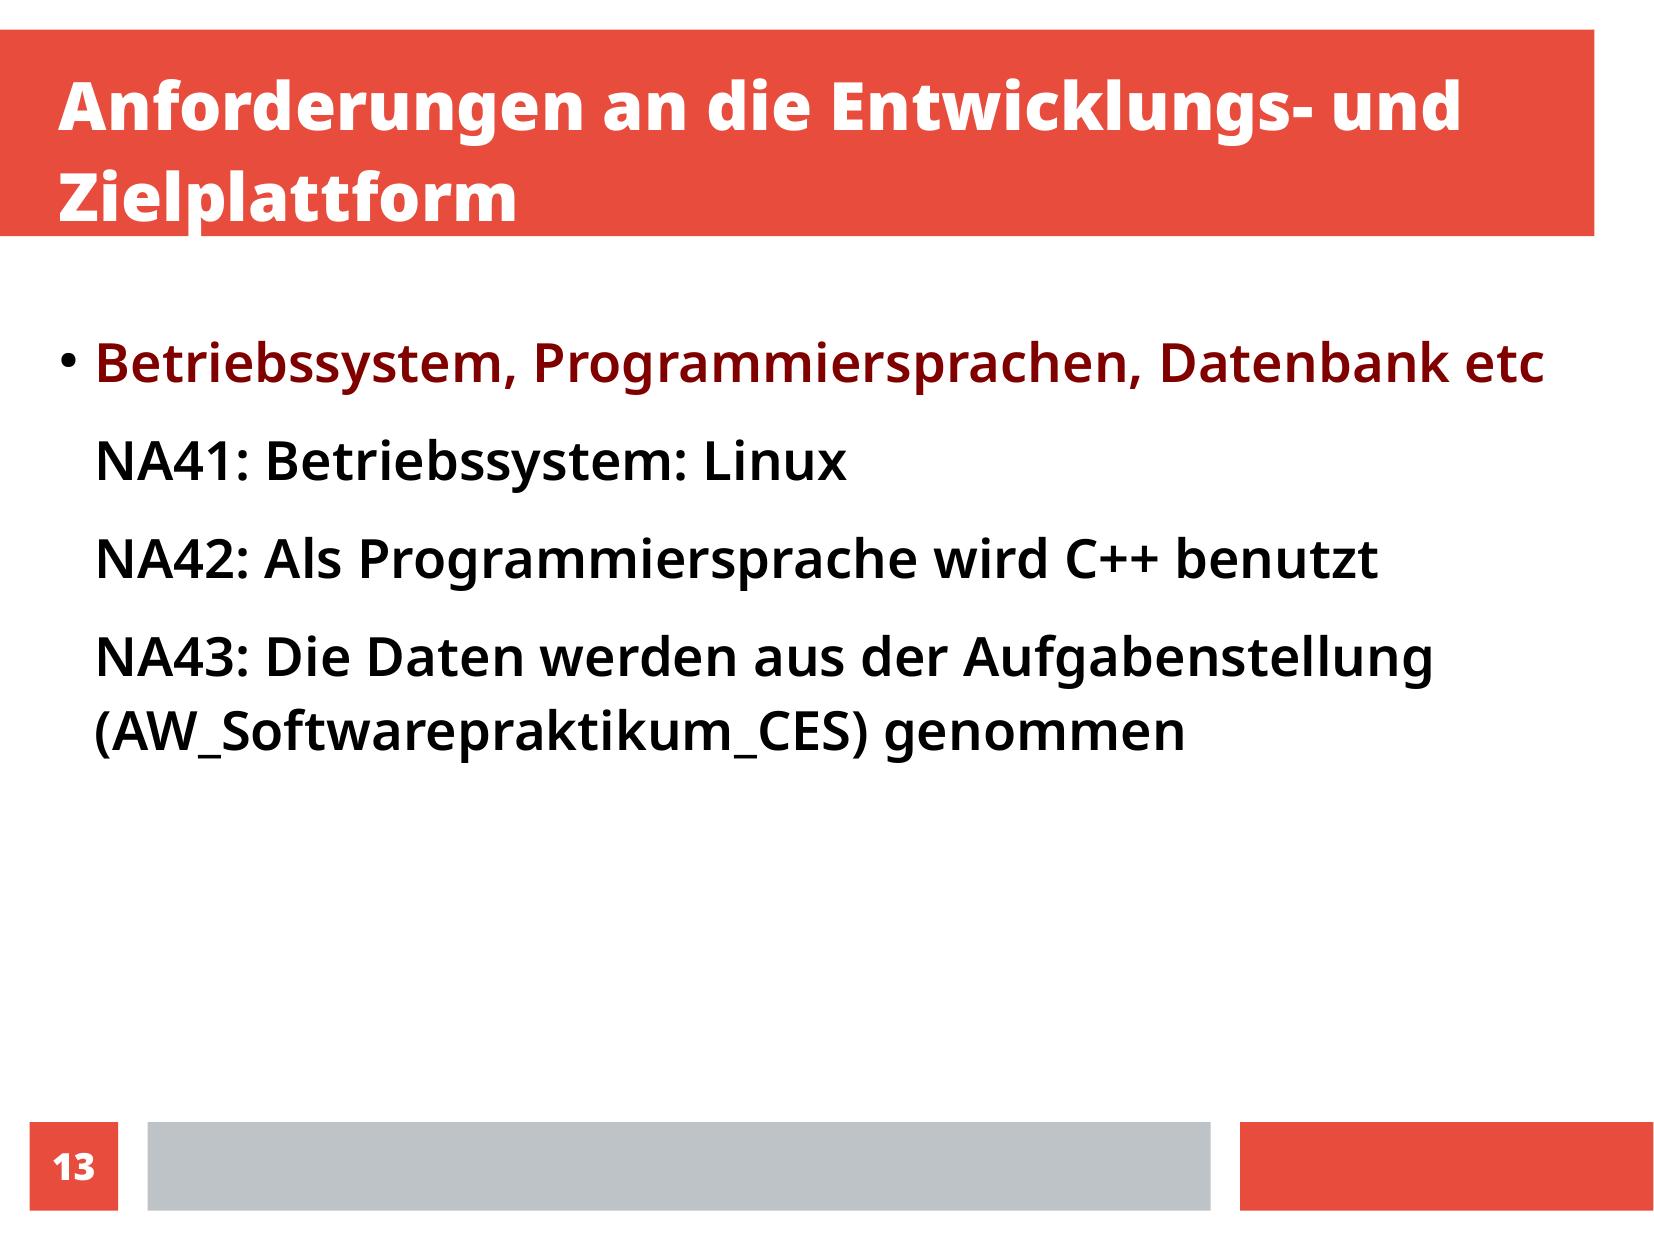

# Anforderungen an die Entwicklungs- und Zielplattform
Betriebssystem, Programmiersprachen, Datenbank etc
NA41: Betriebssystem: Linux
NA42: Als Programmiersprache wird C++ benutzt
NA43: Die Daten werden aus der Aufgabenstellung (AW_Softwarepraktikum_CES) genommen
13